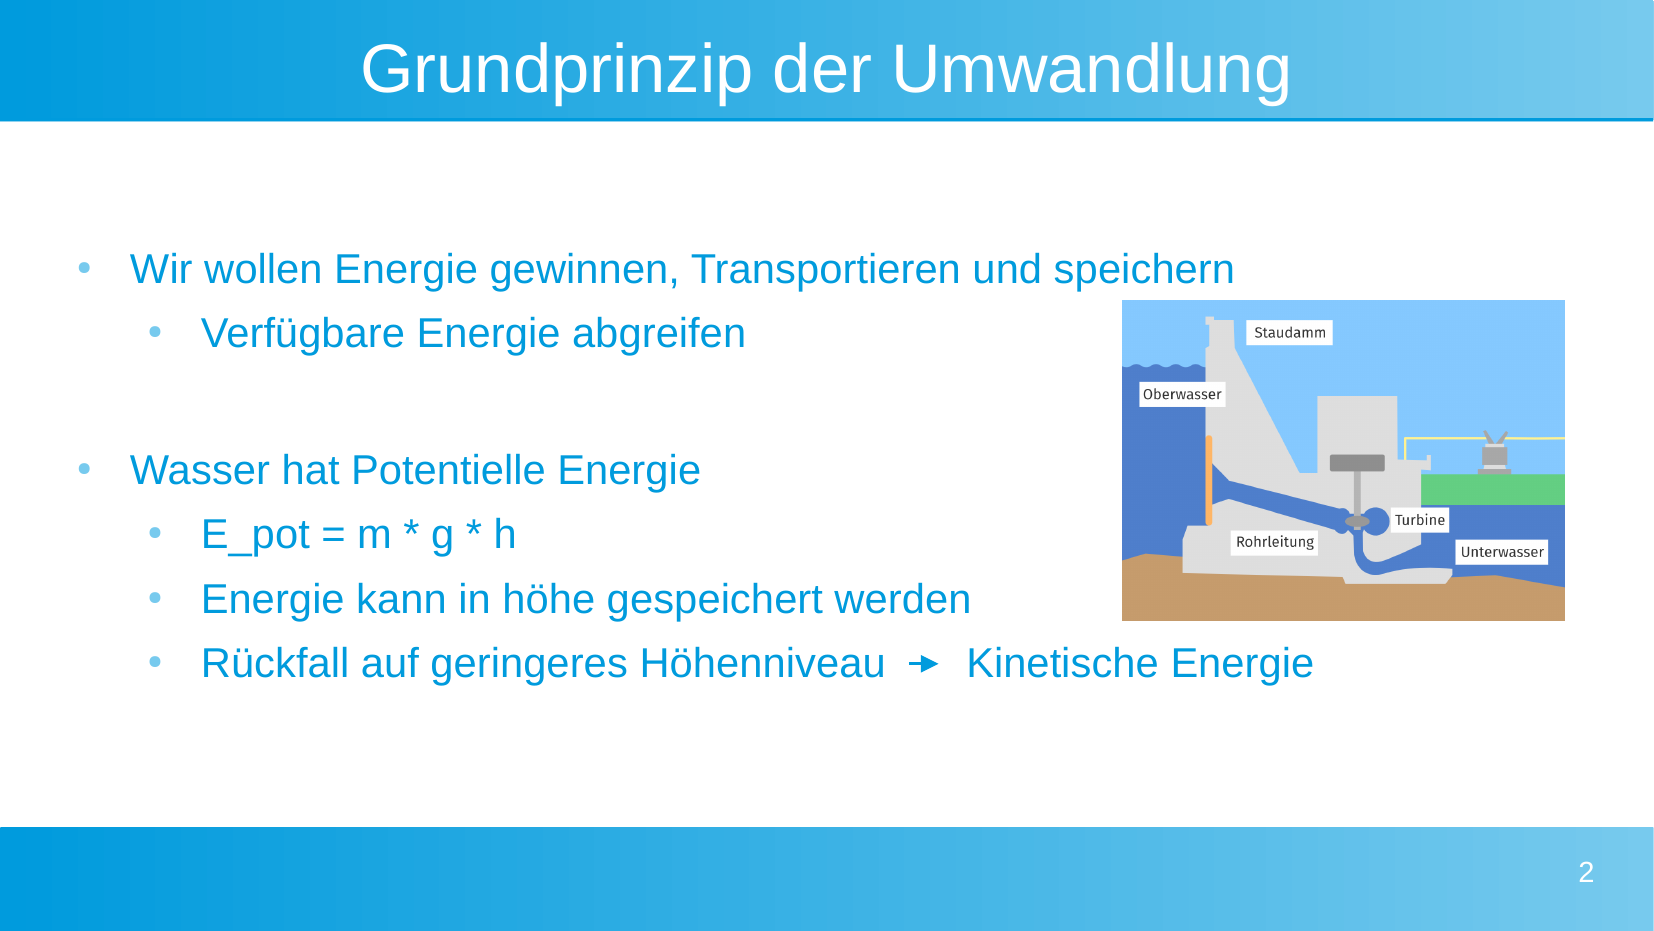

# Grundprinzip der Umwandlung
Wir wollen Energie gewinnen, Transportieren und speichern
Verfügbare Energie abgreifen
Wasser hat Potentielle Energie
E_pot = m * g * h
Energie kann in höhe gespeichert werden
Rückfall auf geringeres Höhenniveau Kinetische Energie
2